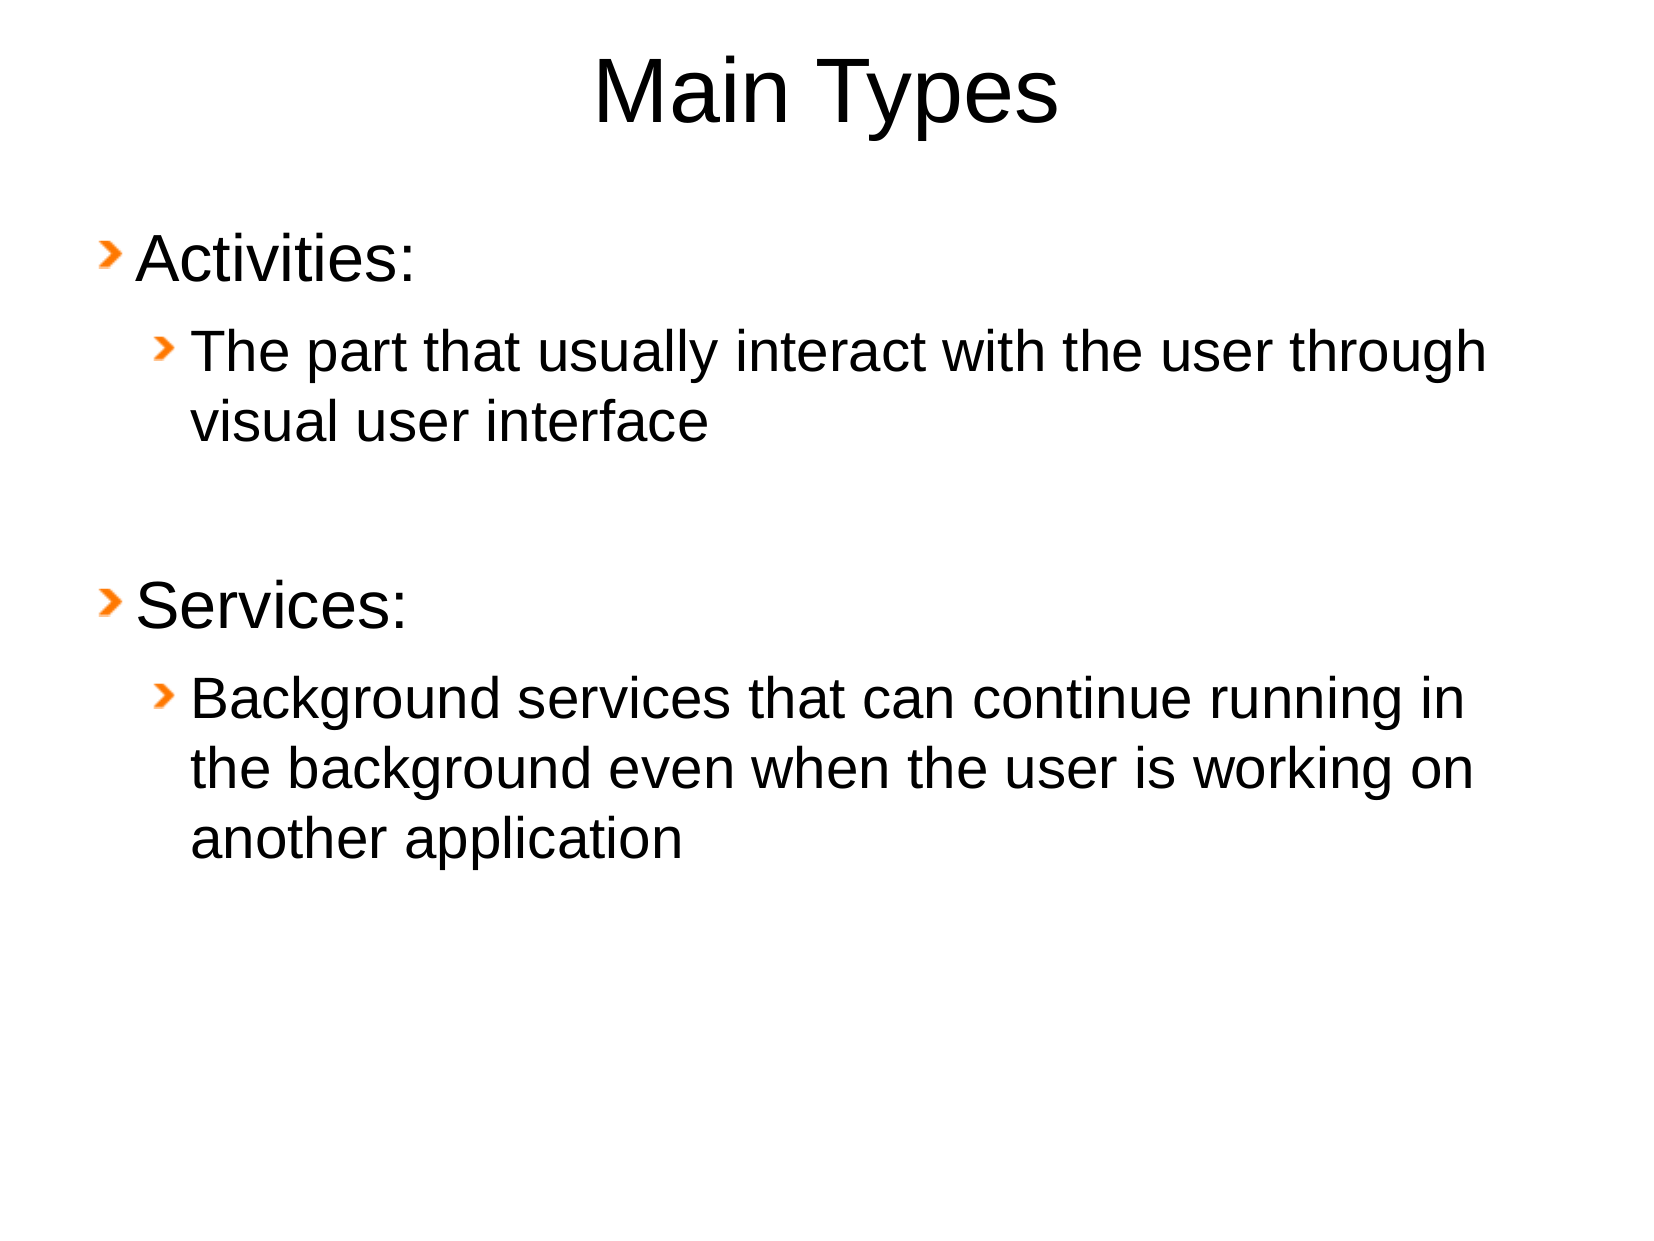

# Main Types
Activities:
The part that usually interact with the user through visual user interface
Services:
Background services that can continue running in the background even when the user is working on another application